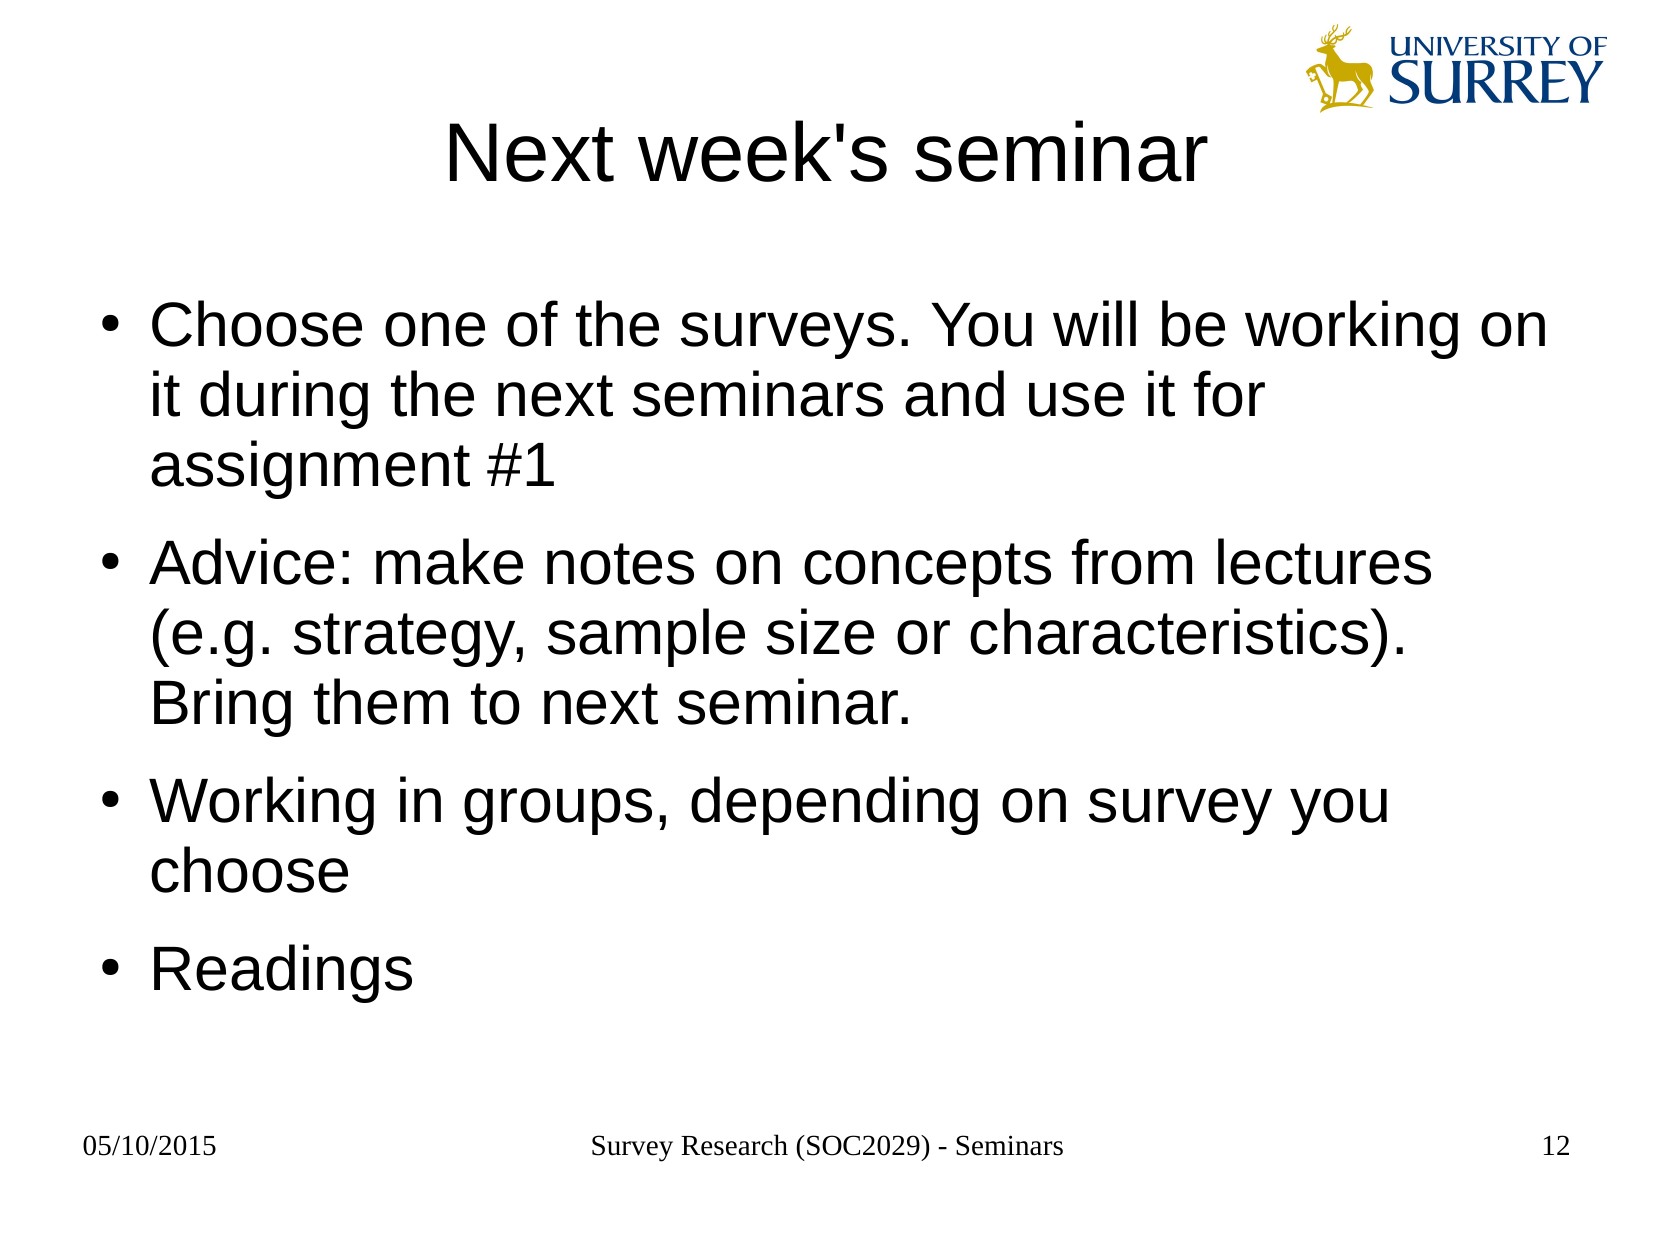

# Next week's seminar
Choose one of the surveys. You will be working on it during the next seminars and use it for assignment #1
Advice: make notes on concepts from lectures (e.g. strategy, sample size or characteristics). Bring them to next seminar.
Working in groups, depending on survey you choose
Readings
05/10/2015
12